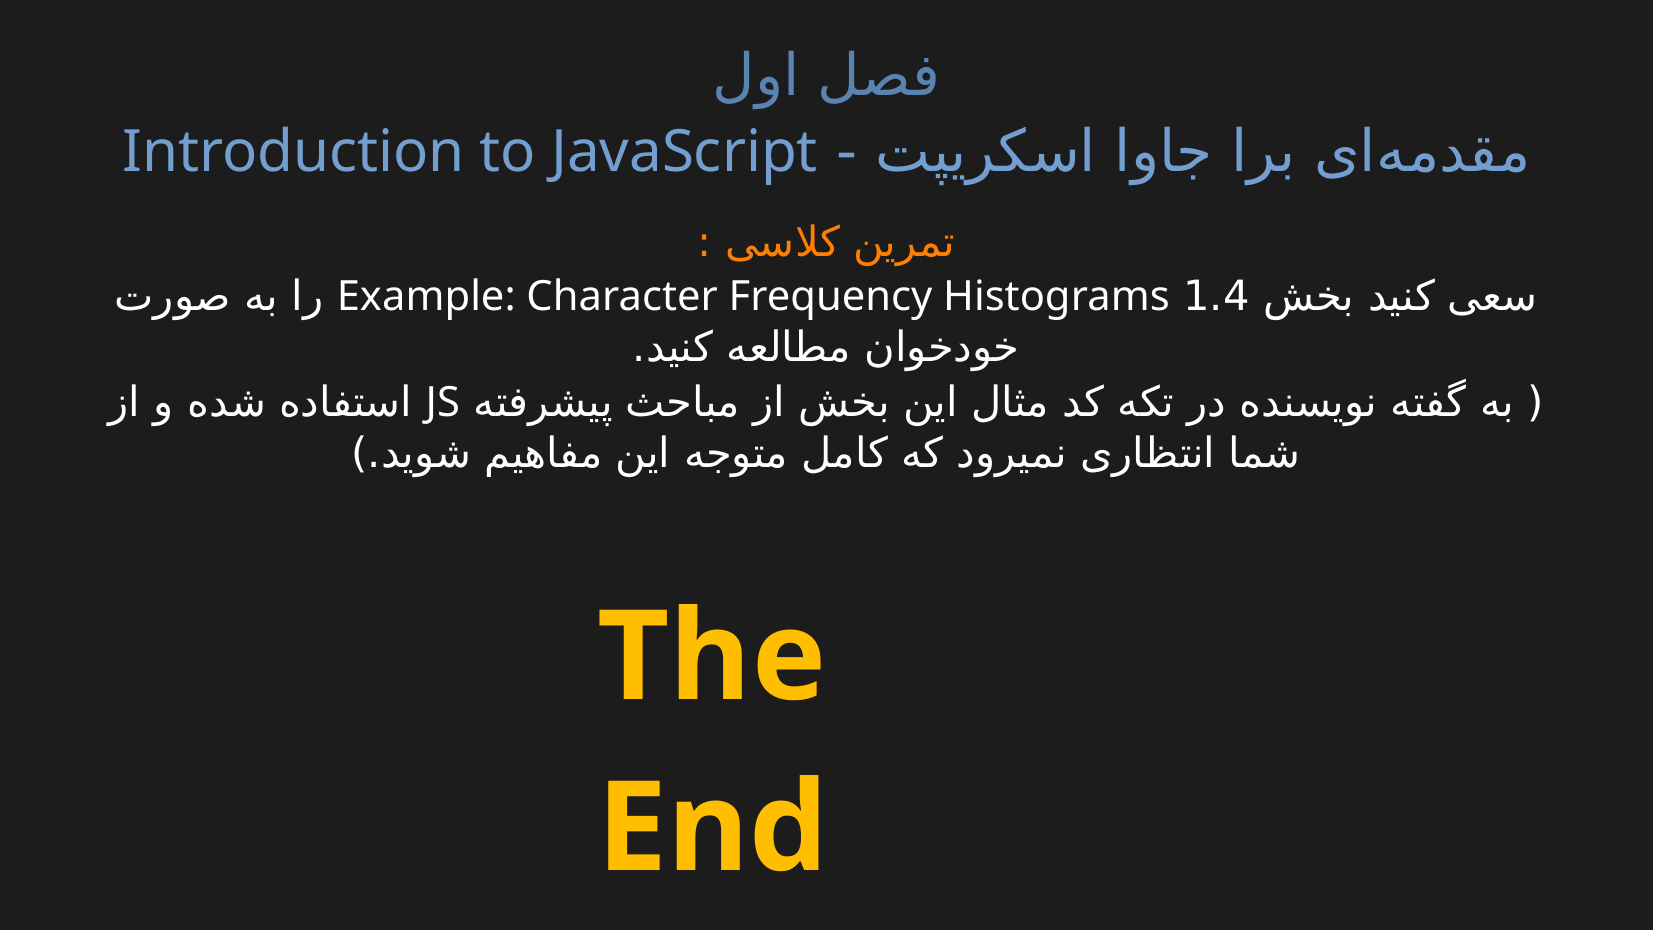

# فصل اول مقدمه‌ای برا جاوا اسکریپت - Introduction to JavaScript
تمرین کلاسی :
سعی کنید بخش 1.4 Example: Character Frequency Histograms را به صورت خودخوان مطالعه کنید.
( به گفته نویسنده در تکه کد مثال این بخش از مباحث پیشرفته JS استفاده شده و از شما انتظاری نمیرود که کامل متوجه این مفاهیم شوید.)
The End